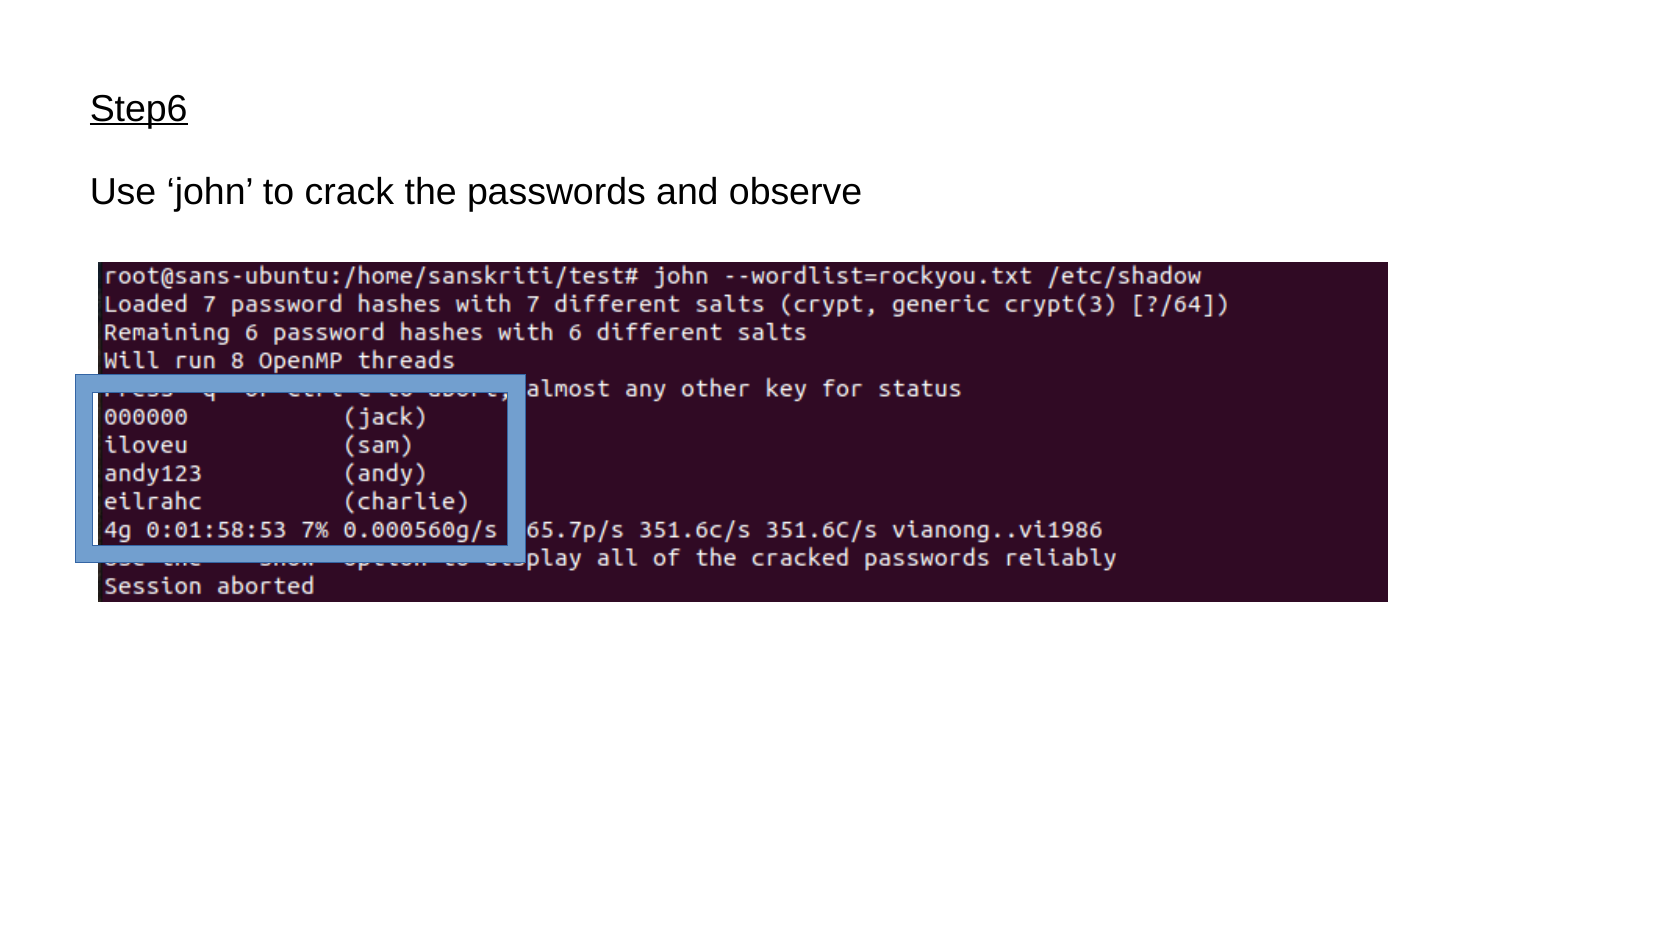

Step6
Use ‘john’ to crack the passwords and observe